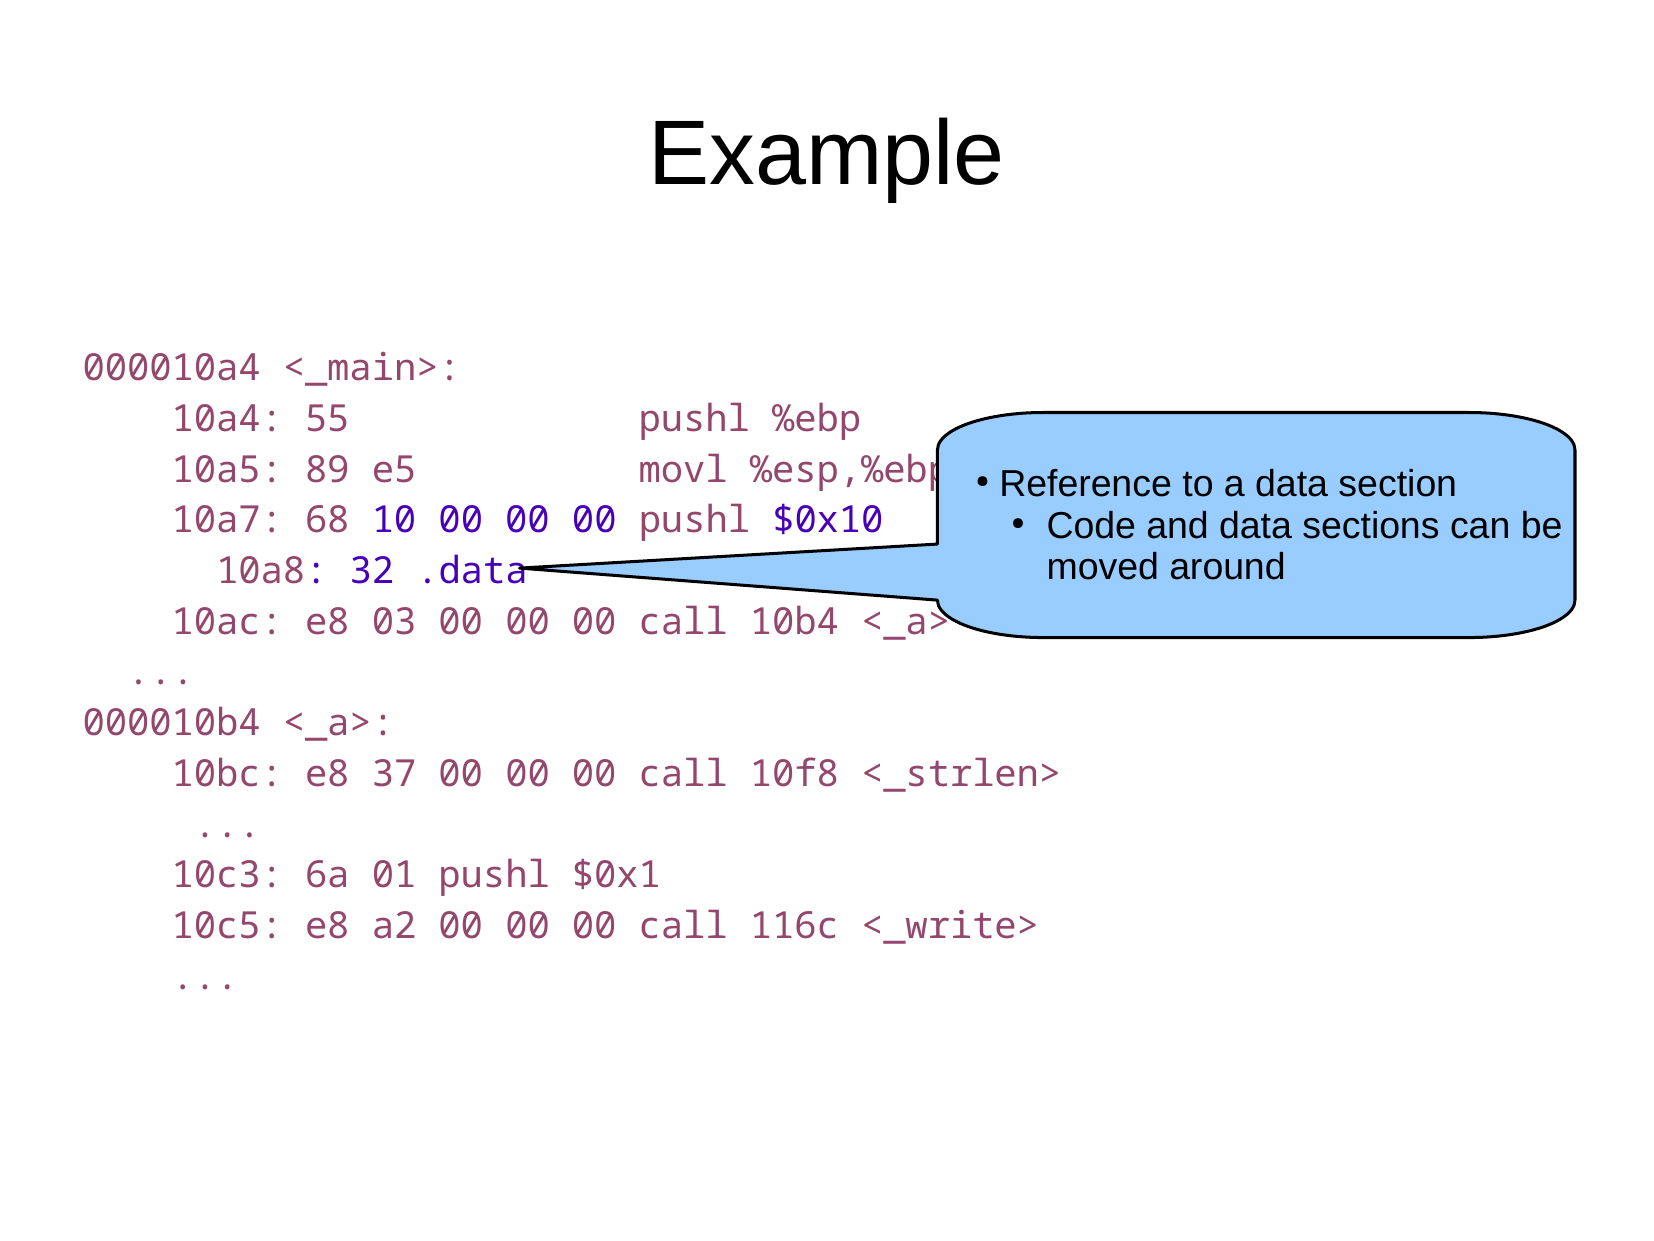

# Example
000010a4 <_main>:
 10a4: 55 pushl %ebp
 10a5: 89 e5 movl %esp,%ebp
 10a7: 68 10 00 00 00 pushl $0x10
 10a8: 32 .data
 10ac: e8 03 00 00 00 call 10b4 <_a>
 ...
000010b4 <_a>:
 10bc: e8 37 00 00 00 call 10f8 <_strlen>
 ...
 10c3: 6a 01 pushl $0x1
 10c5: e8 a2 00 00 00 call 116c <_write>
 ...
 Reference to a data section
Code and data sections can be
moved around